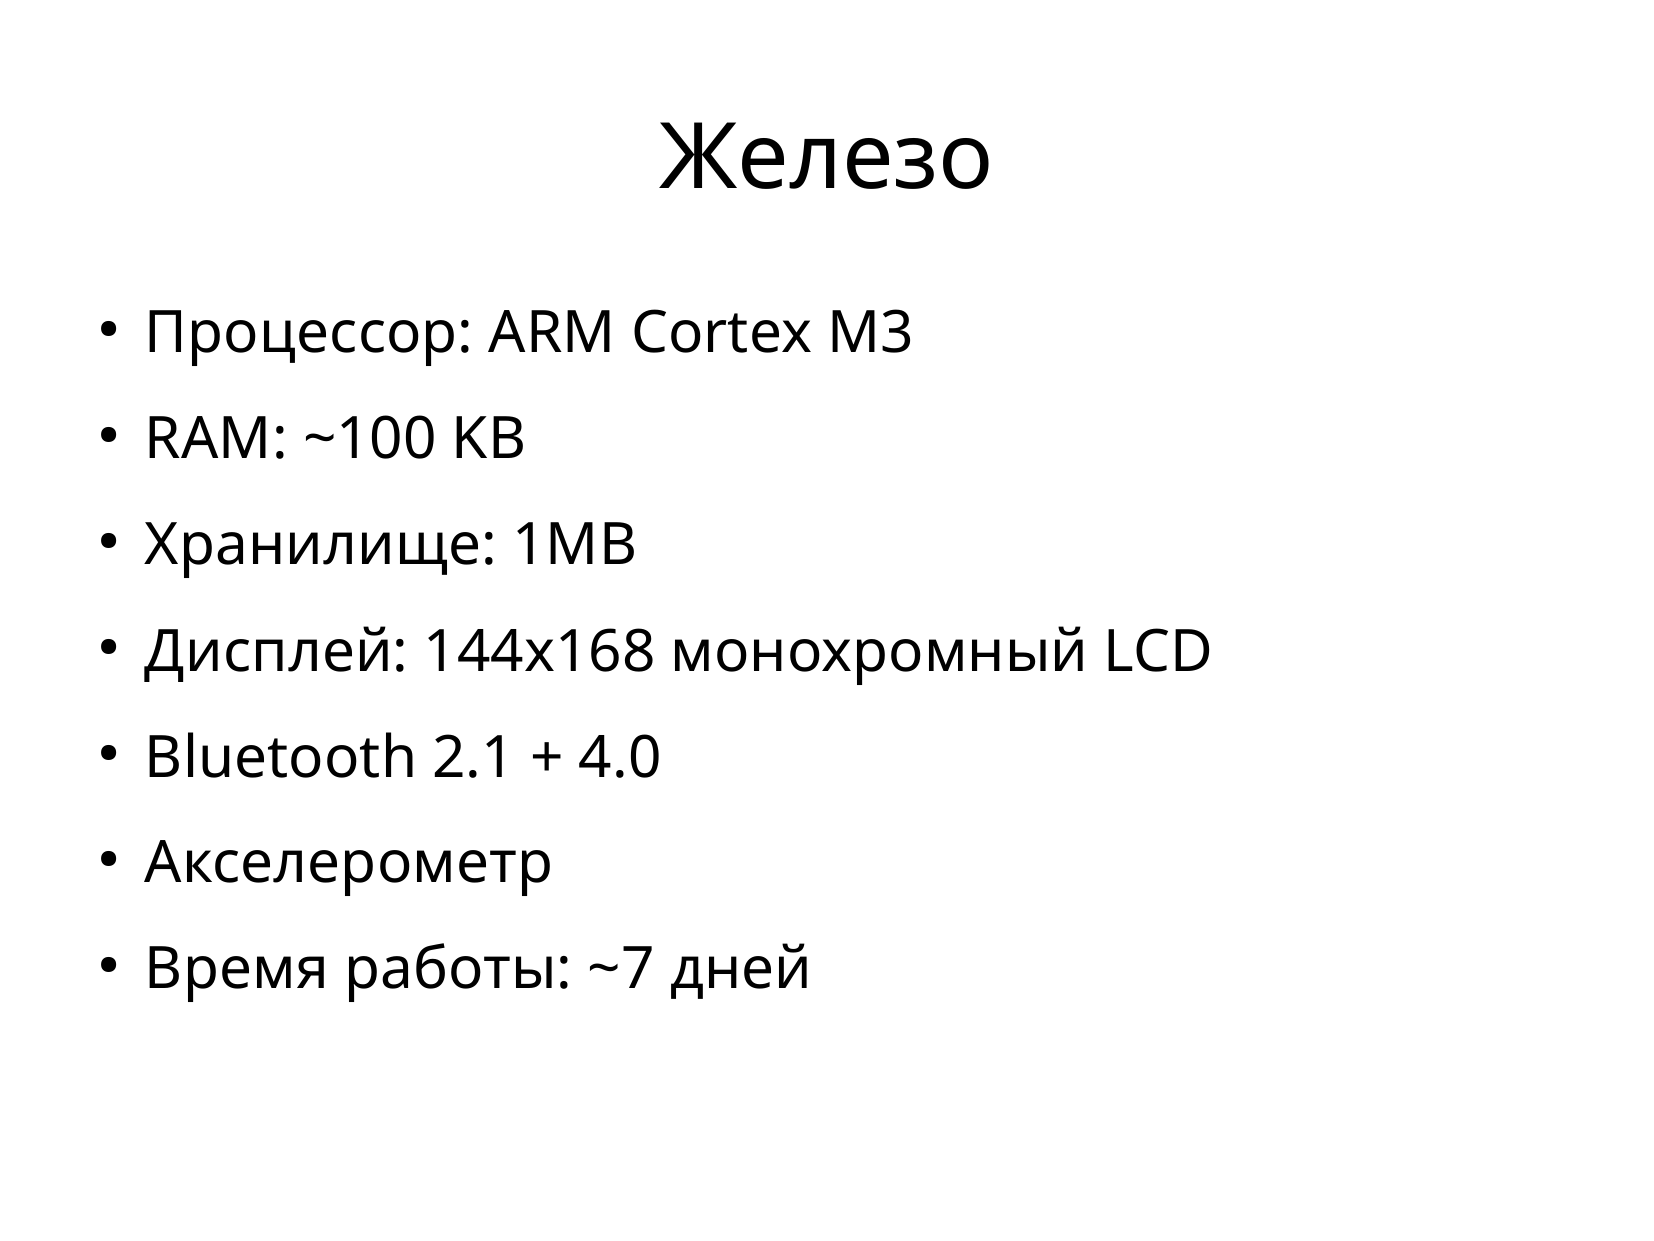

# Железо
Процессор: ARM Cortex M3
RAM: ~100 KB
Хранилище: 1MB
Дисплей: 144x168 монохромный LCD
Bluetooth 2.1 + 4.0
Акселерометр
Время работы: ~7 дней